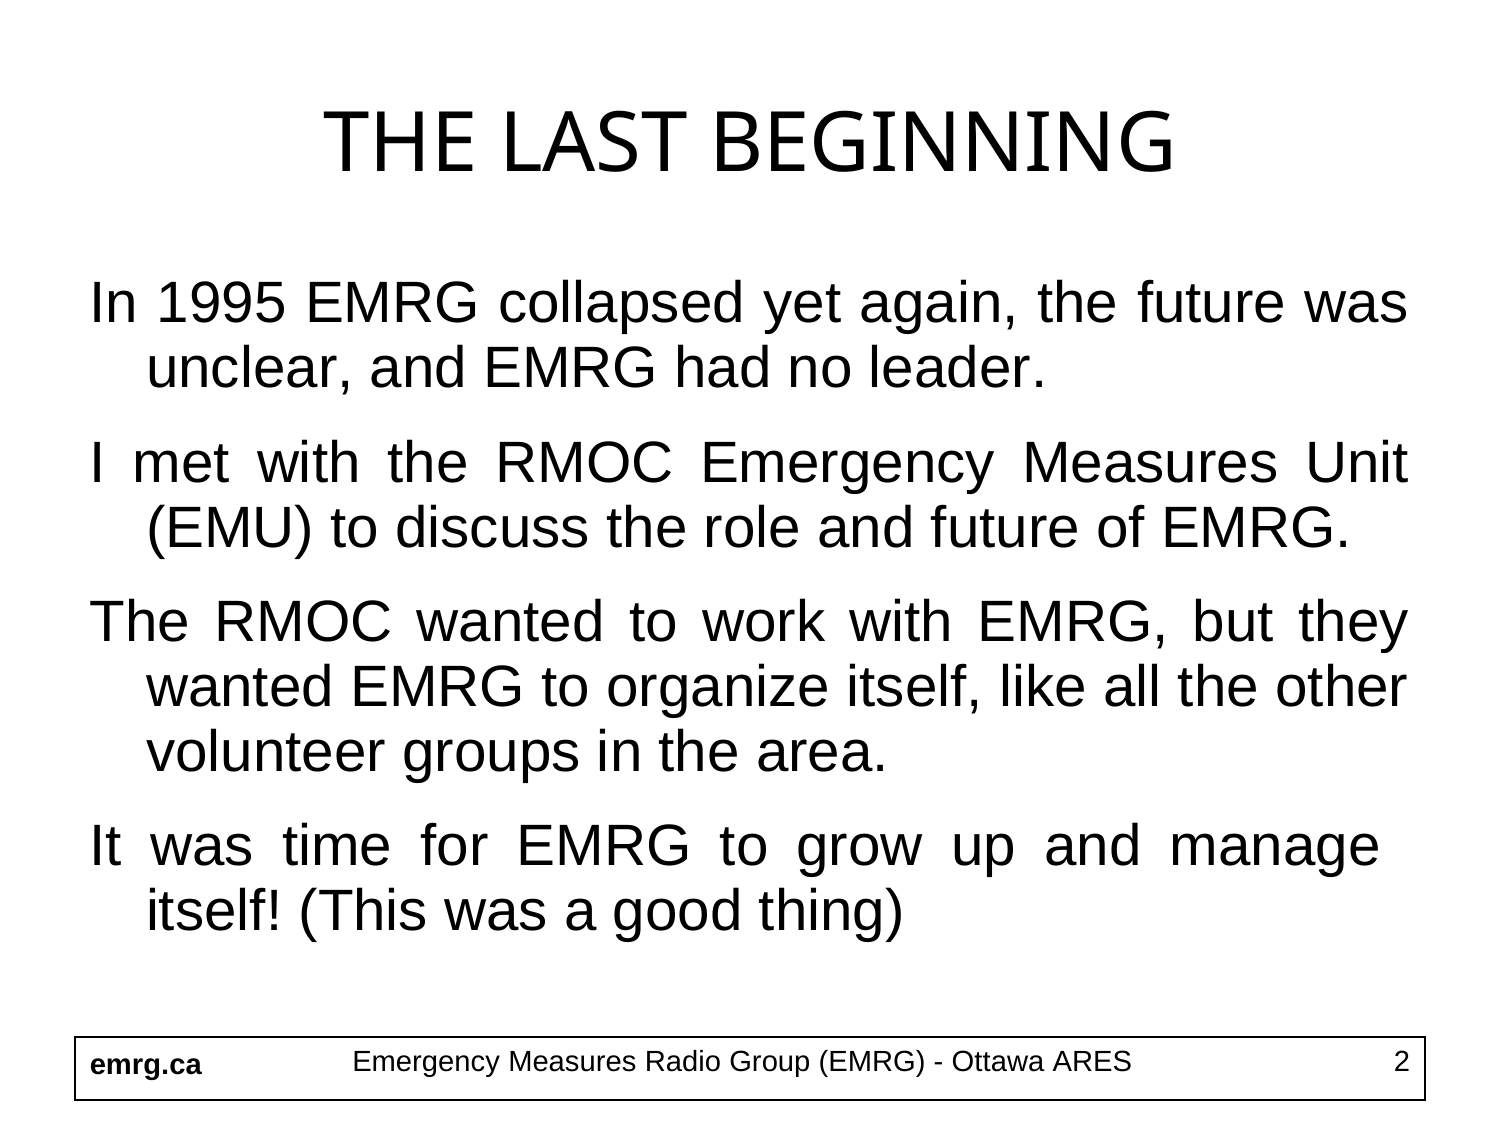

# THE LAST BEGINNING
In 1995 EMRG collapsed yet again, the future was unclear, and EMRG had no leader.
I met with the RMOC Emergency Measures Unit (EMU) to discuss the role and future of EMRG.
The RMOC wanted to work with EMRG, but they wanted EMRG to organize itself, like all the other volunteer groups in the area.
It was time for EMRG to grow up and manage itself! (This was a good thing)
Emergency Measures Radio Group (EMRG) - Ottawa ARES
2